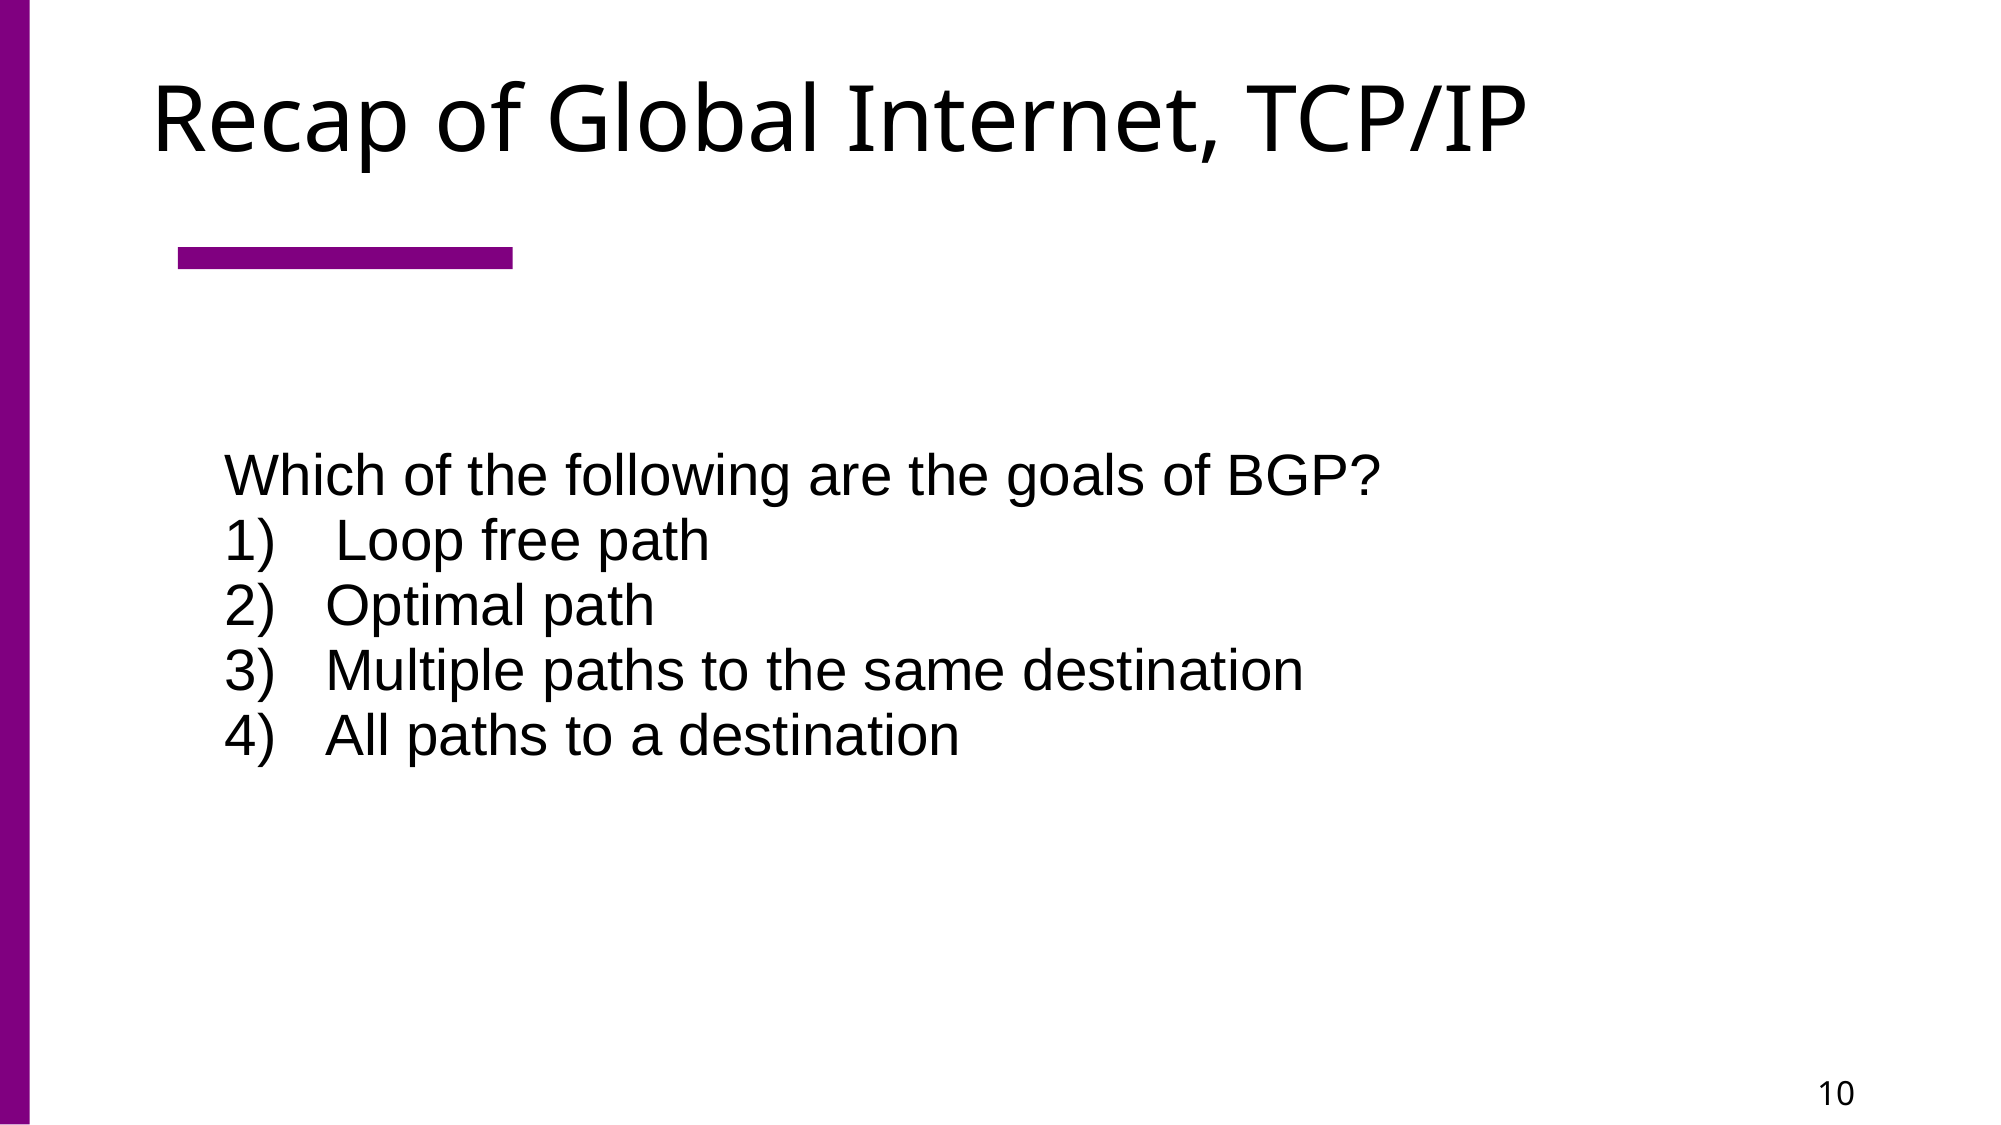

# Recap of Global Internet, TCP/IP
Which of the following are the goals of BGP?
	Loop free path
 Optimal path
 Multiple paths to the same destination
 All paths to a destination